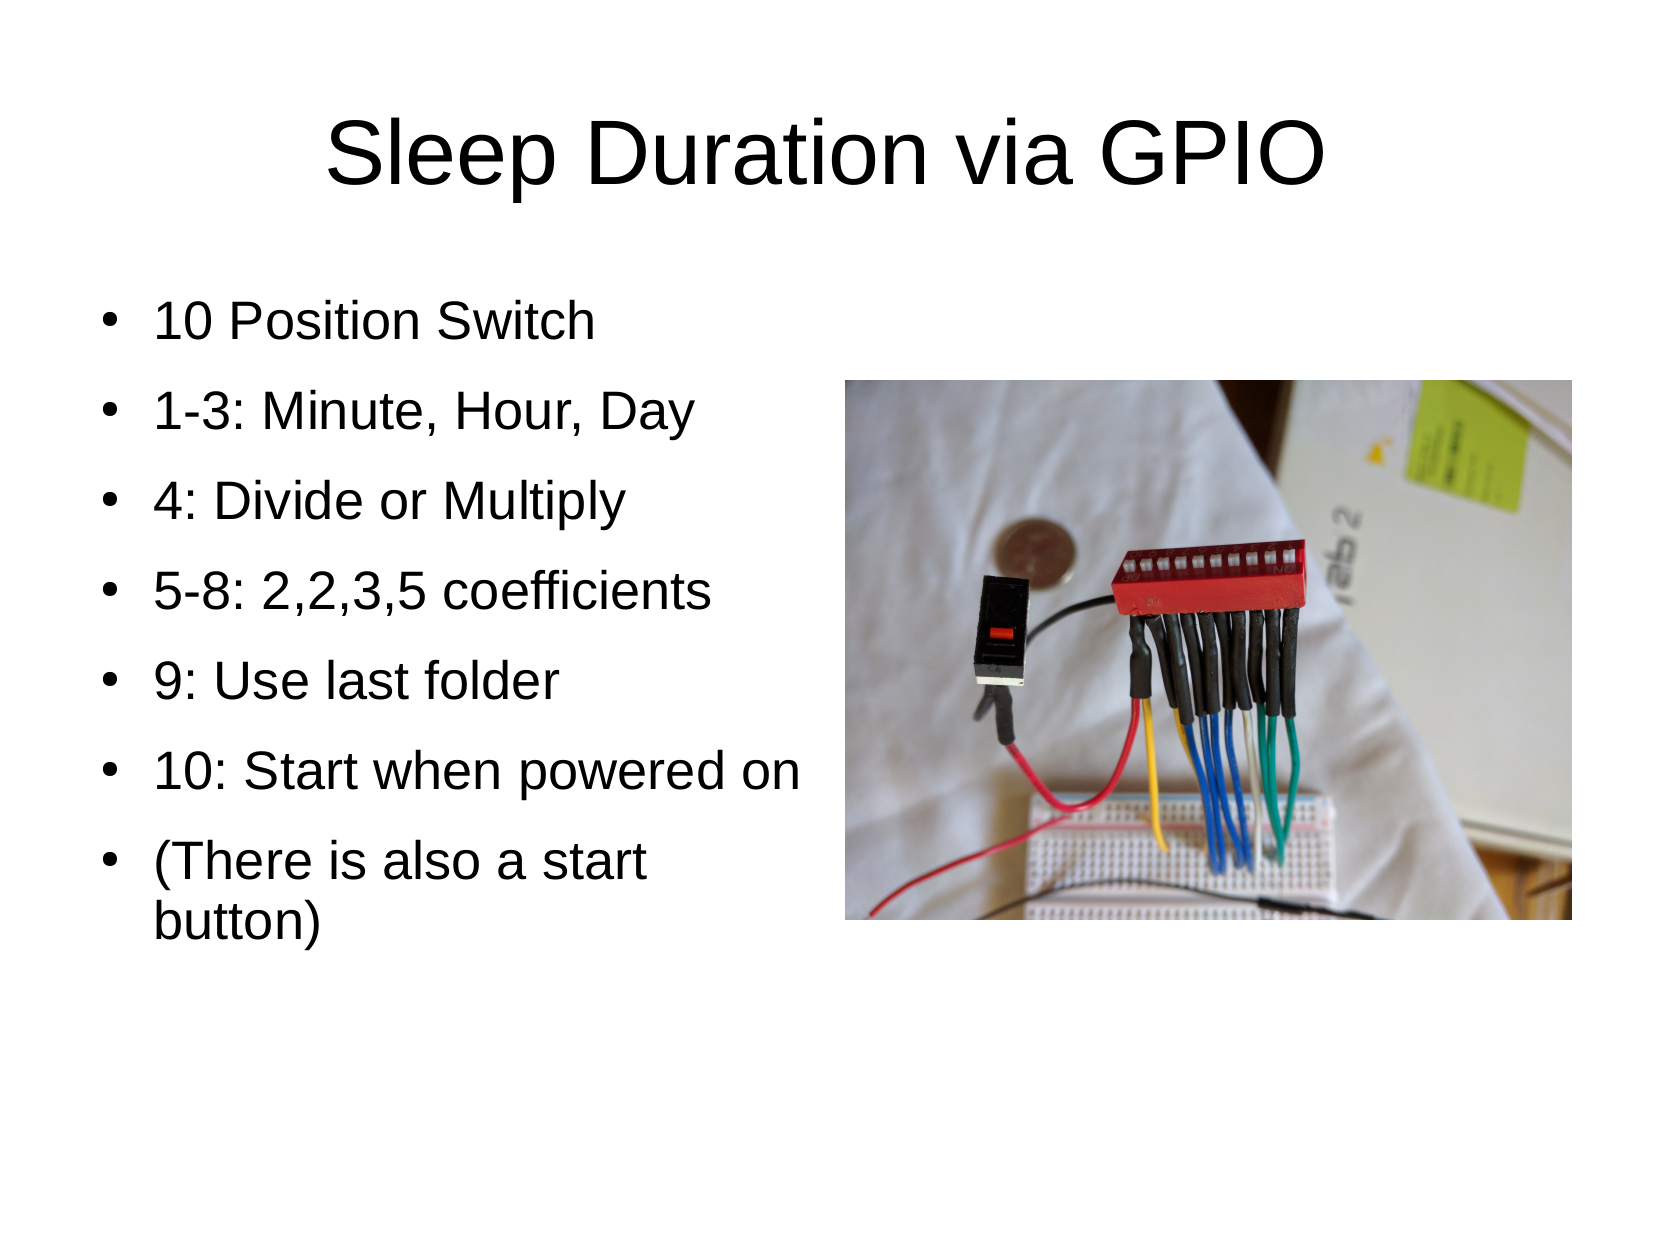

# Sleep Duration via GPIO
10 Position Switch
1-3: Minute, Hour, Day
4: Divide or Multiply
5-8: 2,2,3,5 coefficients
9: Use last folder
10: Start when powered on
(There is also a start button)